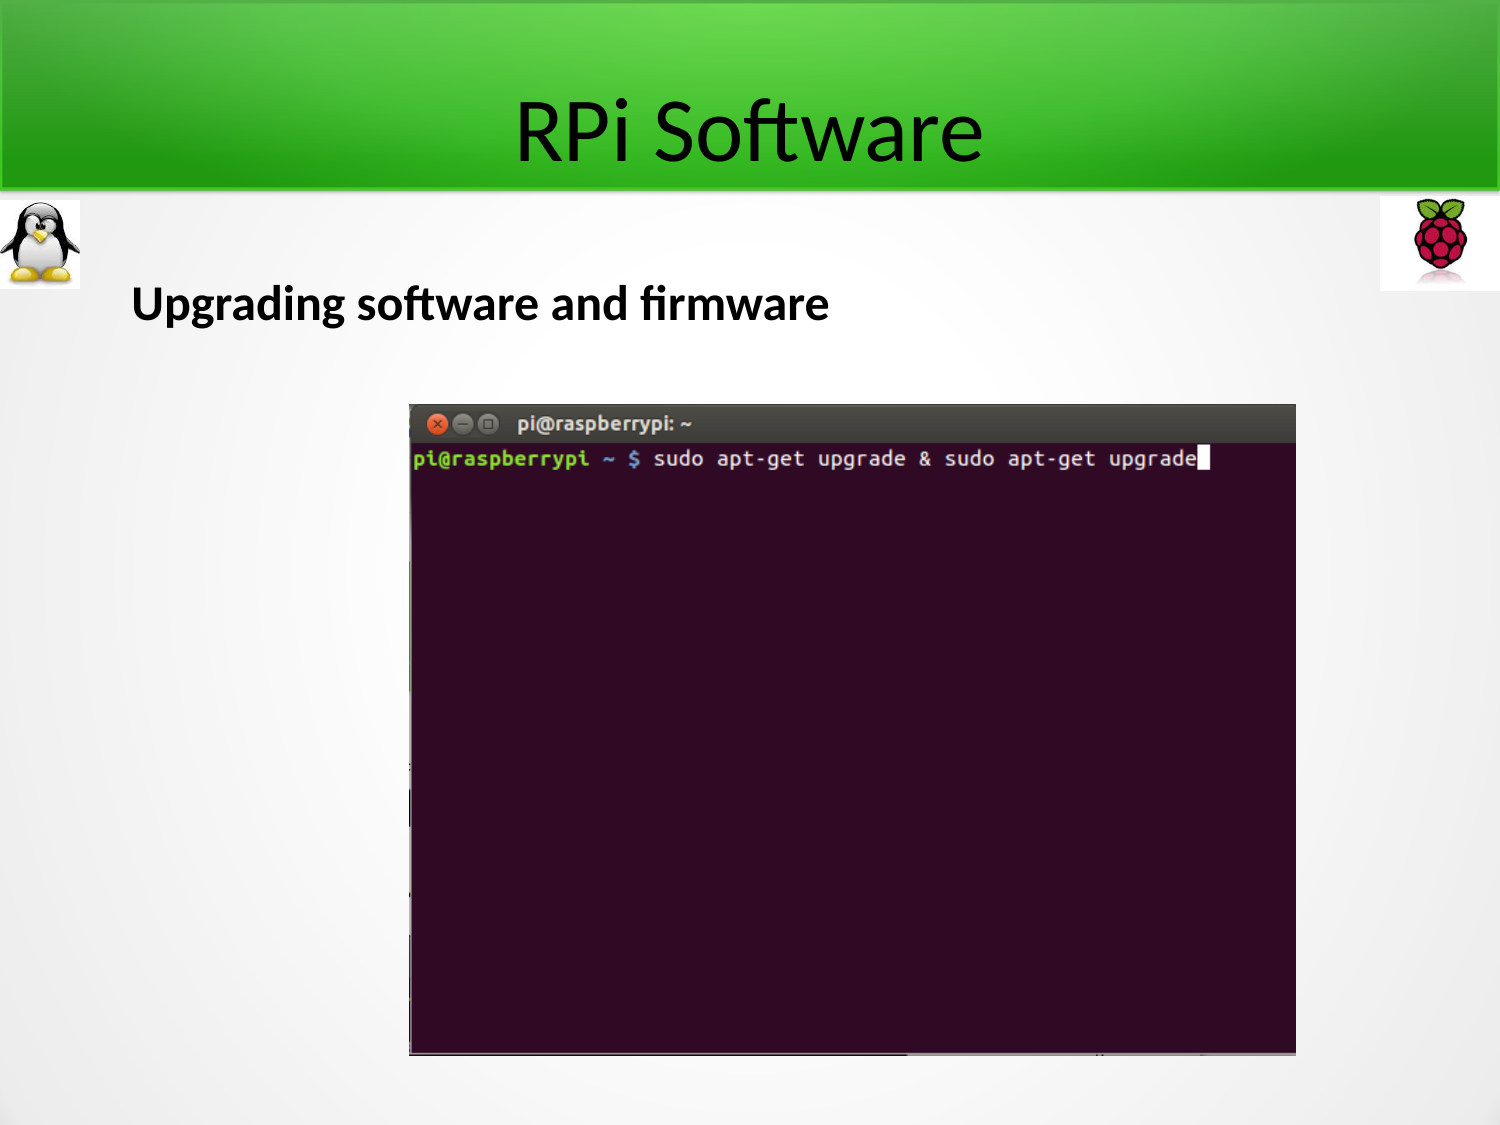

# RPi Software
Upgrading software and firmware